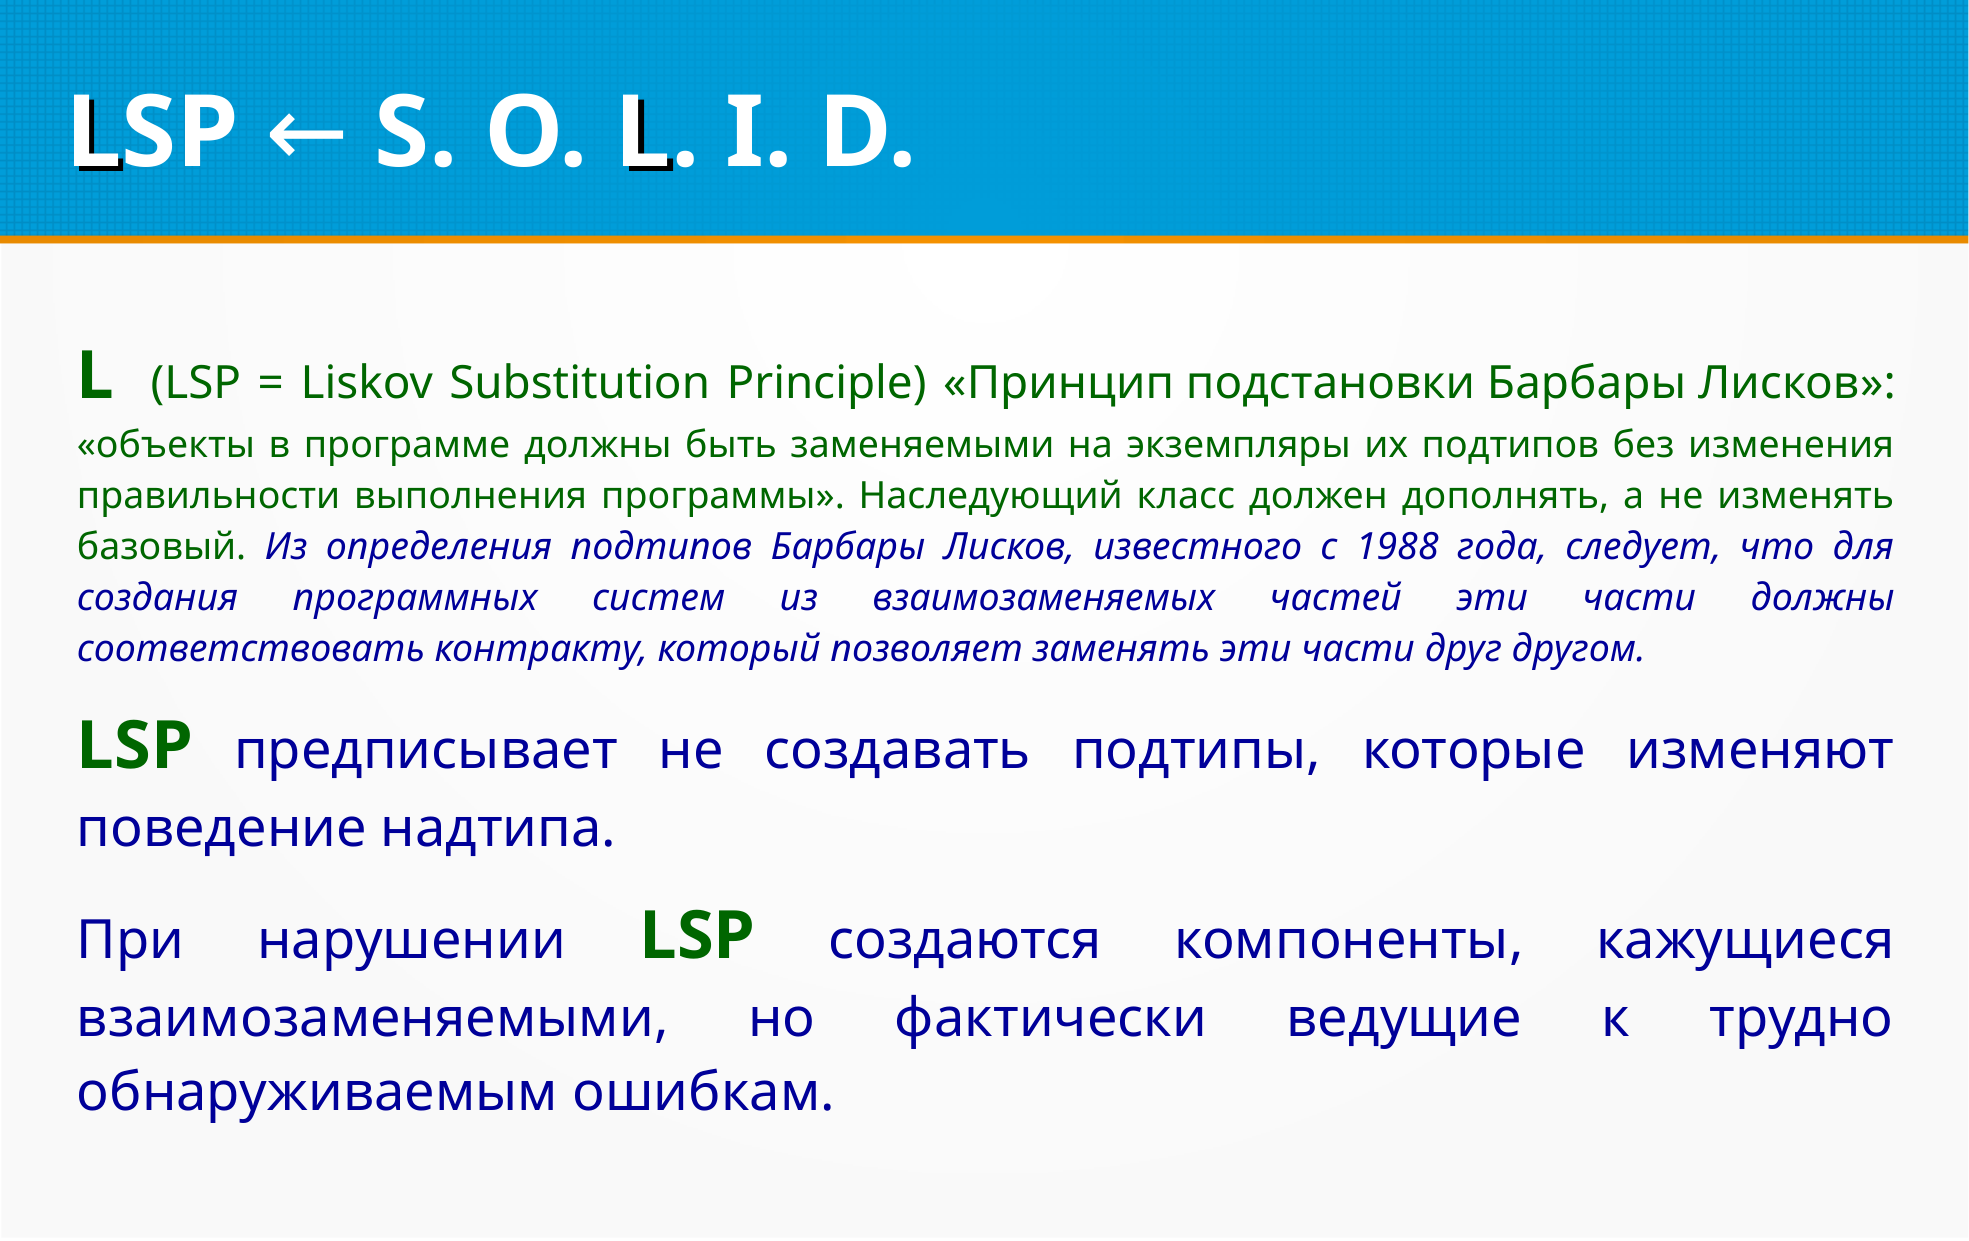

LSP ← S. O. L. I. D.
L	(LSP = Liskov Substitution Principle) «Принцип подстановки Барбары Лисков»: «объекты в программе должны быть заменяемыми на экземпляры их подтипов без изменения правильности выполнения программы». Наследующий класс должен дополнять, а не изменять базовый. Из определения подтипов Барбары Лисков, известного с 1988 года, следует, что для создания программных систем из взаимозаменяемых частей эти части должны соответствовать контракту, который позволяет заменять эти части друг другом.
LSP предписывает не создавать подтипы, которые изменяют поведение надтипа.
При нарушении LSP создаются компоненты, кажущиеся взаимозаменяемыми, но фактически ведущие к трудно обнаруживаемым ошибкам.